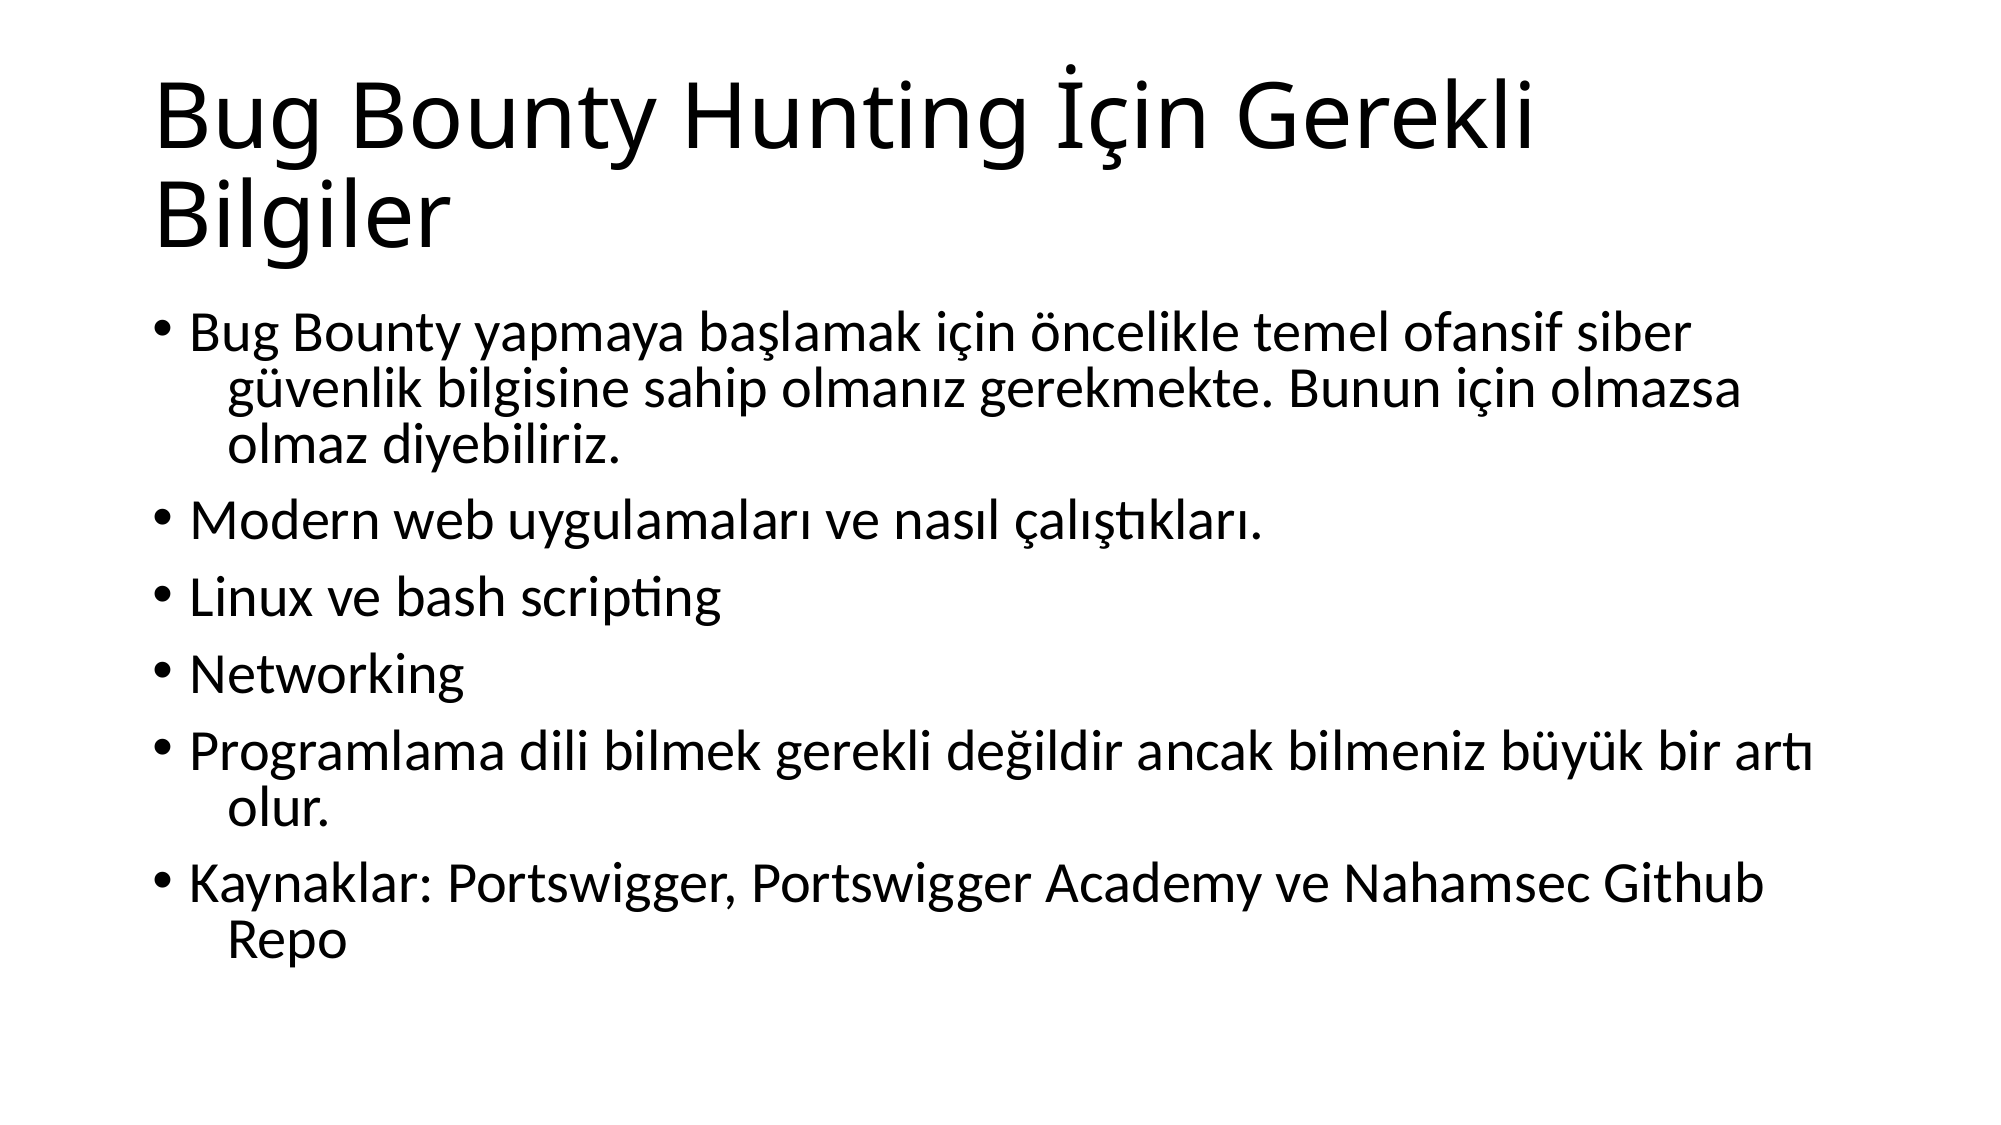

# Bug Bounty Hunting İçin Gerekli Bilgiler
Bug Bounty yapmaya başlamak için öncelikle temel ofansif siber güvenlik bilgisine sahip olmanız gerekmekte. Bunun için olmazsa olmaz diyebiliriz.
Modern web uygulamaları ve nasıl çalıştıkları.
Linux ve bash scripting
Networking
Programlama dili bilmek gerekli değildir ancak bilmeniz büyük bir artı olur.
Kaynaklar: Portswigger, Portswigger Academy ve Nahamsec Github Repo